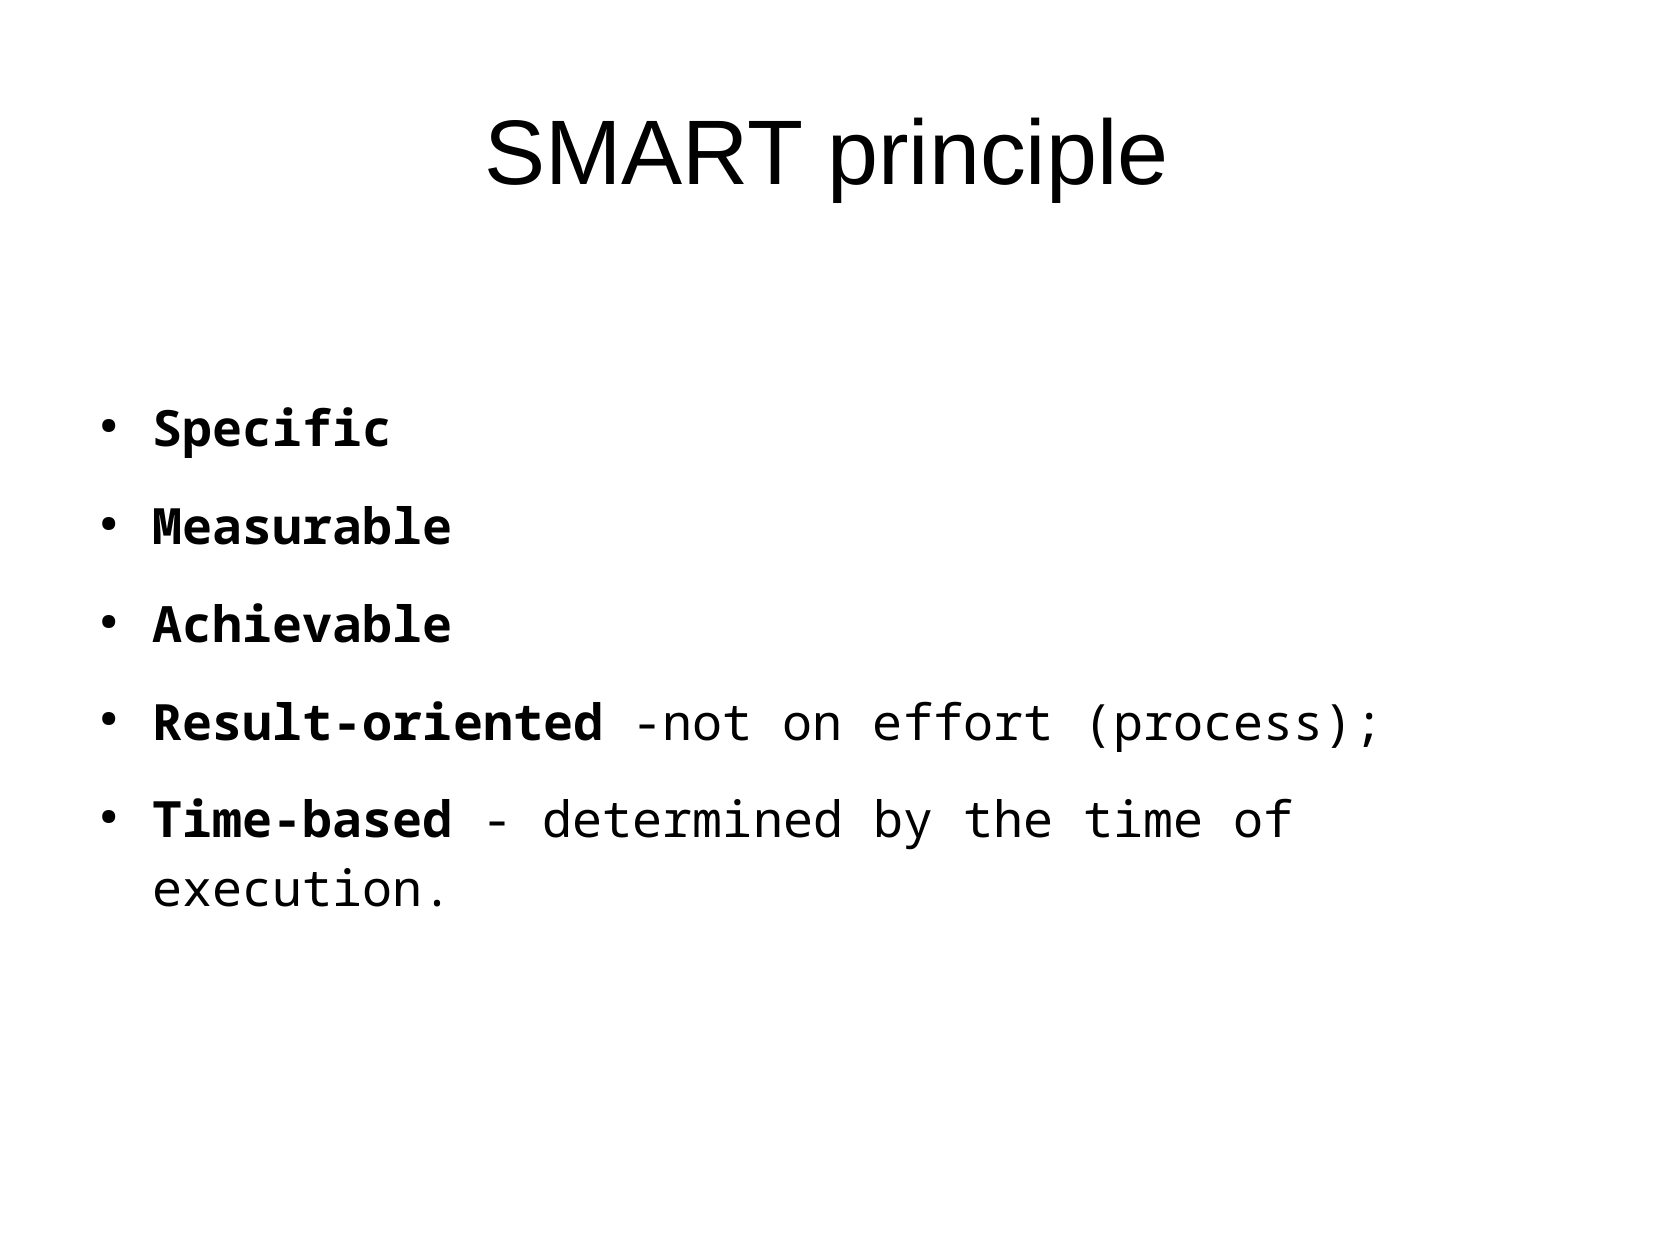

# SMART principle
Specific
Measurable
Achievable
Result-oriented -not on effort (process);
Time-based - determined by the time of execution.